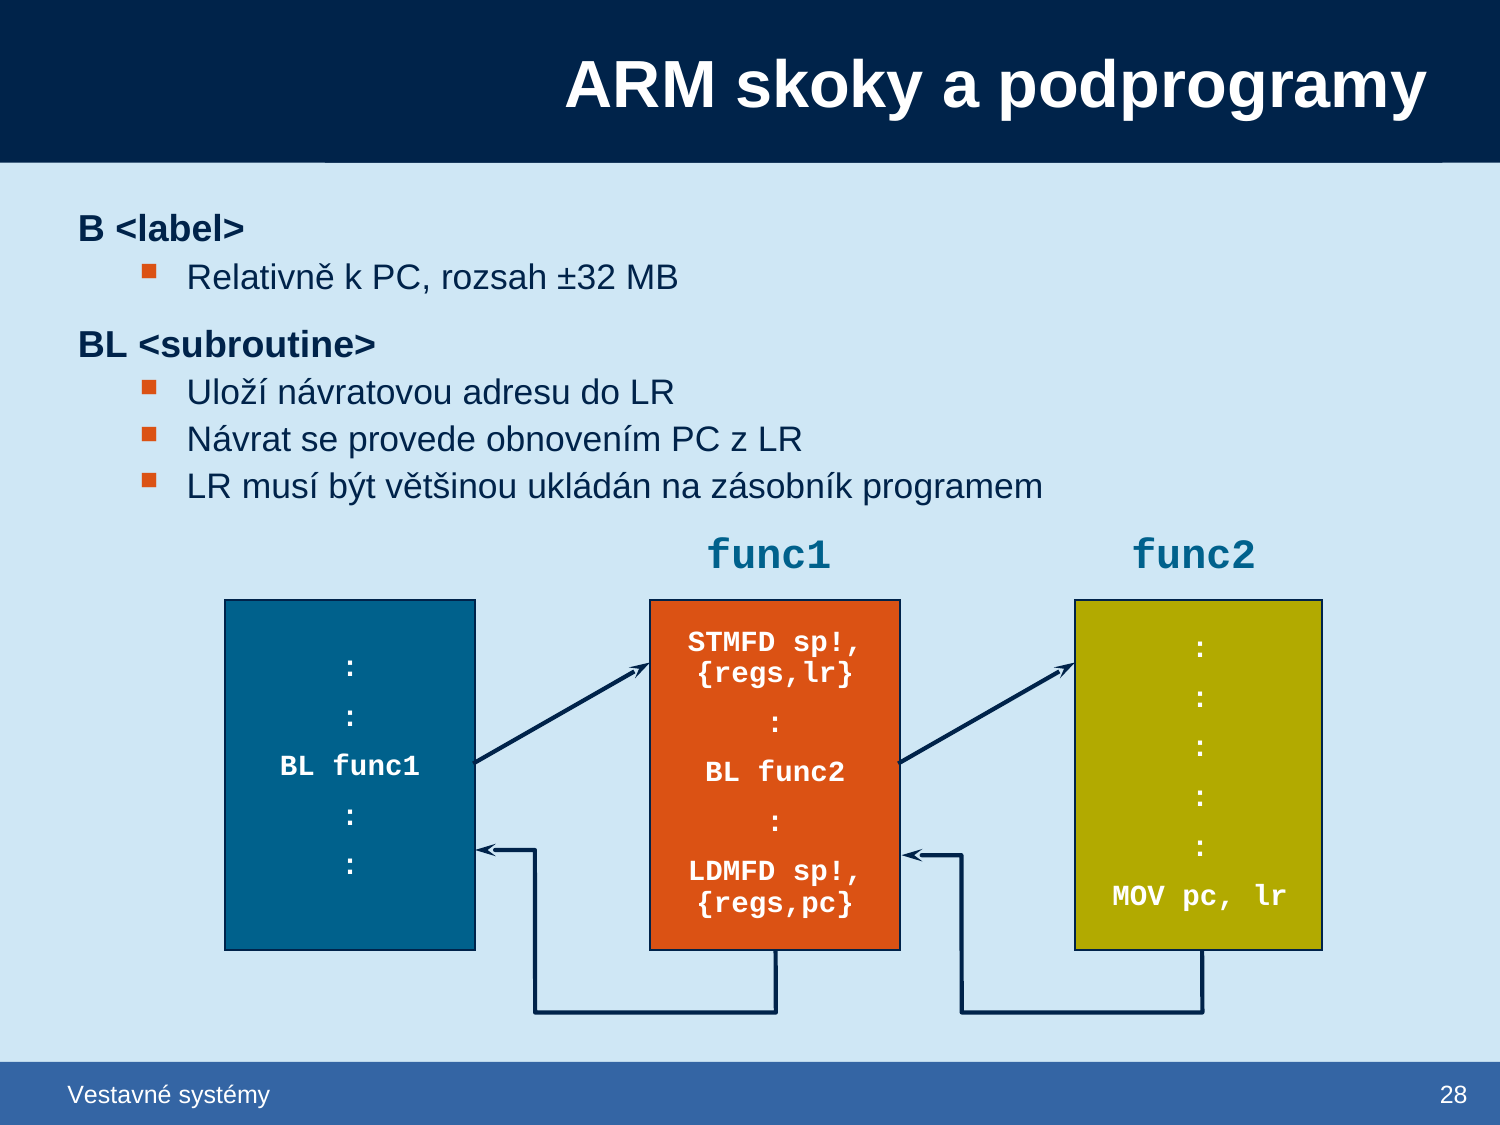

# ARM skoky a podprogramy
B <label>
Relativně k PC, rozsah ±32 MB
BL <subroutine>
Uloží návratovou adresu do LR
Návrat se provede obnovením PC z LR
LR musí být většinou ukládán na zásobník programem
func1
func2
:
:
BL func1
:
:
STMFD sp!,{regs,lr}
:
BL func2
:
LDMFD sp!,{regs,pc}
:
:
:
:
:
MOV pc, lr